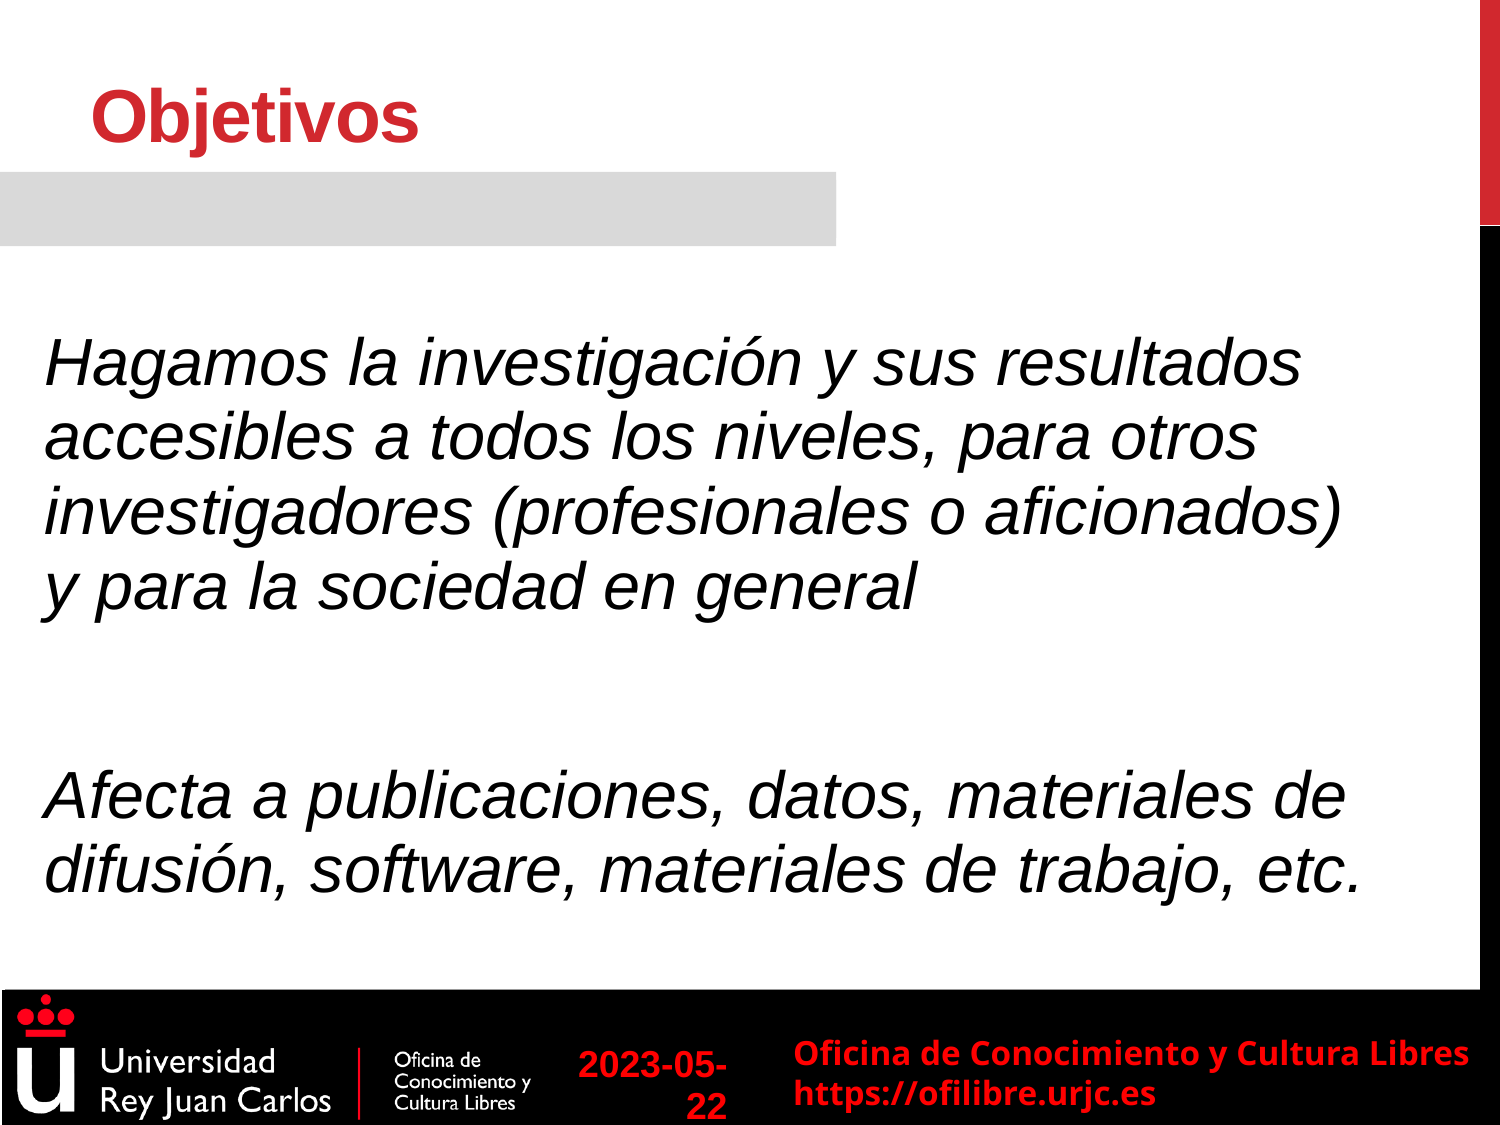

#
	Objetivos
Hagamos la investigación y sus resultados accesibles a todos los niveles, para otros investigadores (profesionales o aficionados) y para la sociedad en general
Afecta a publicaciones, datos, materiales de difusión, software, materiales de trabajo, etc.